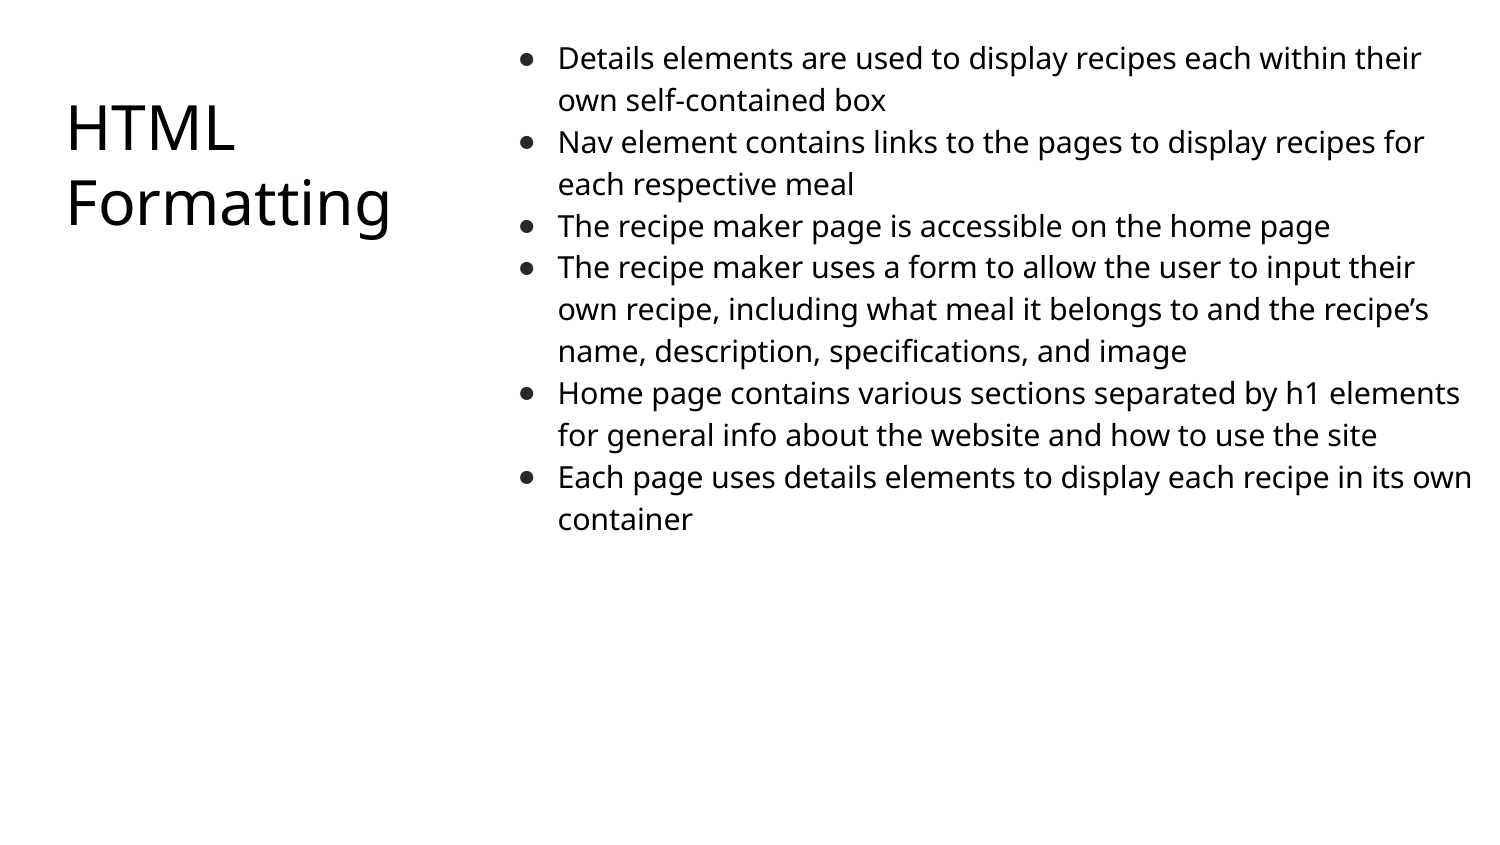

Details elements are used to display recipes each within their own self-contained box
Nav element contains links to the pages to display recipes for each respective meal
The recipe maker page is accessible on the home page
The recipe maker uses a form to allow the user to input their own recipe, including what meal it belongs to and the recipe’s name, description, specifications, and image
Home page contains various sections separated by h1 elements for general info about the website and how to use the site
Each page uses details elements to display each recipe in its own container
HTML
Formatting